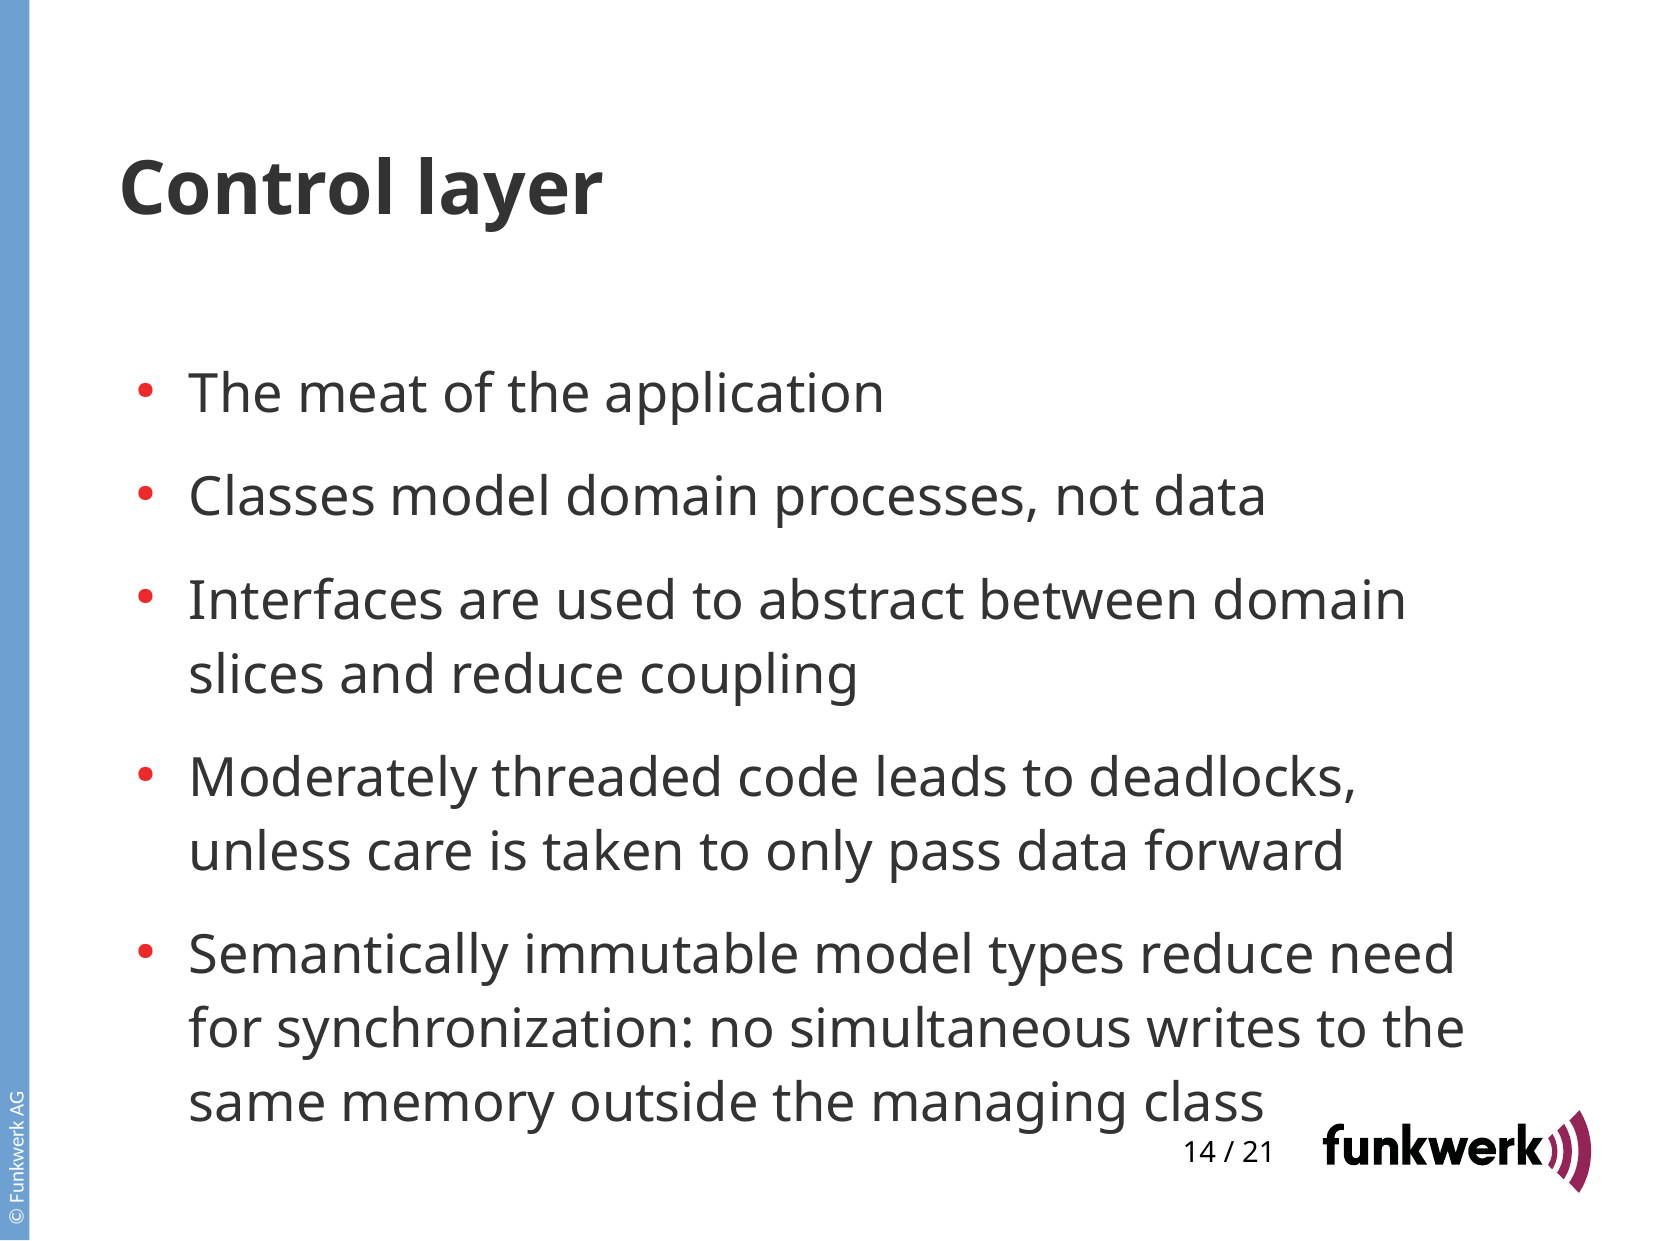

# Control layer
The meat of the application
Classes model domain processes, not data
Interfaces are used to abstract between domain slices and reduce coupling
Moderately threaded code leads to deadlocks, unless care is taken to only pass data forward
Semantically immutable model types reduce need for synchronization: no simultaneous writes to the same memory outside the managing class
14